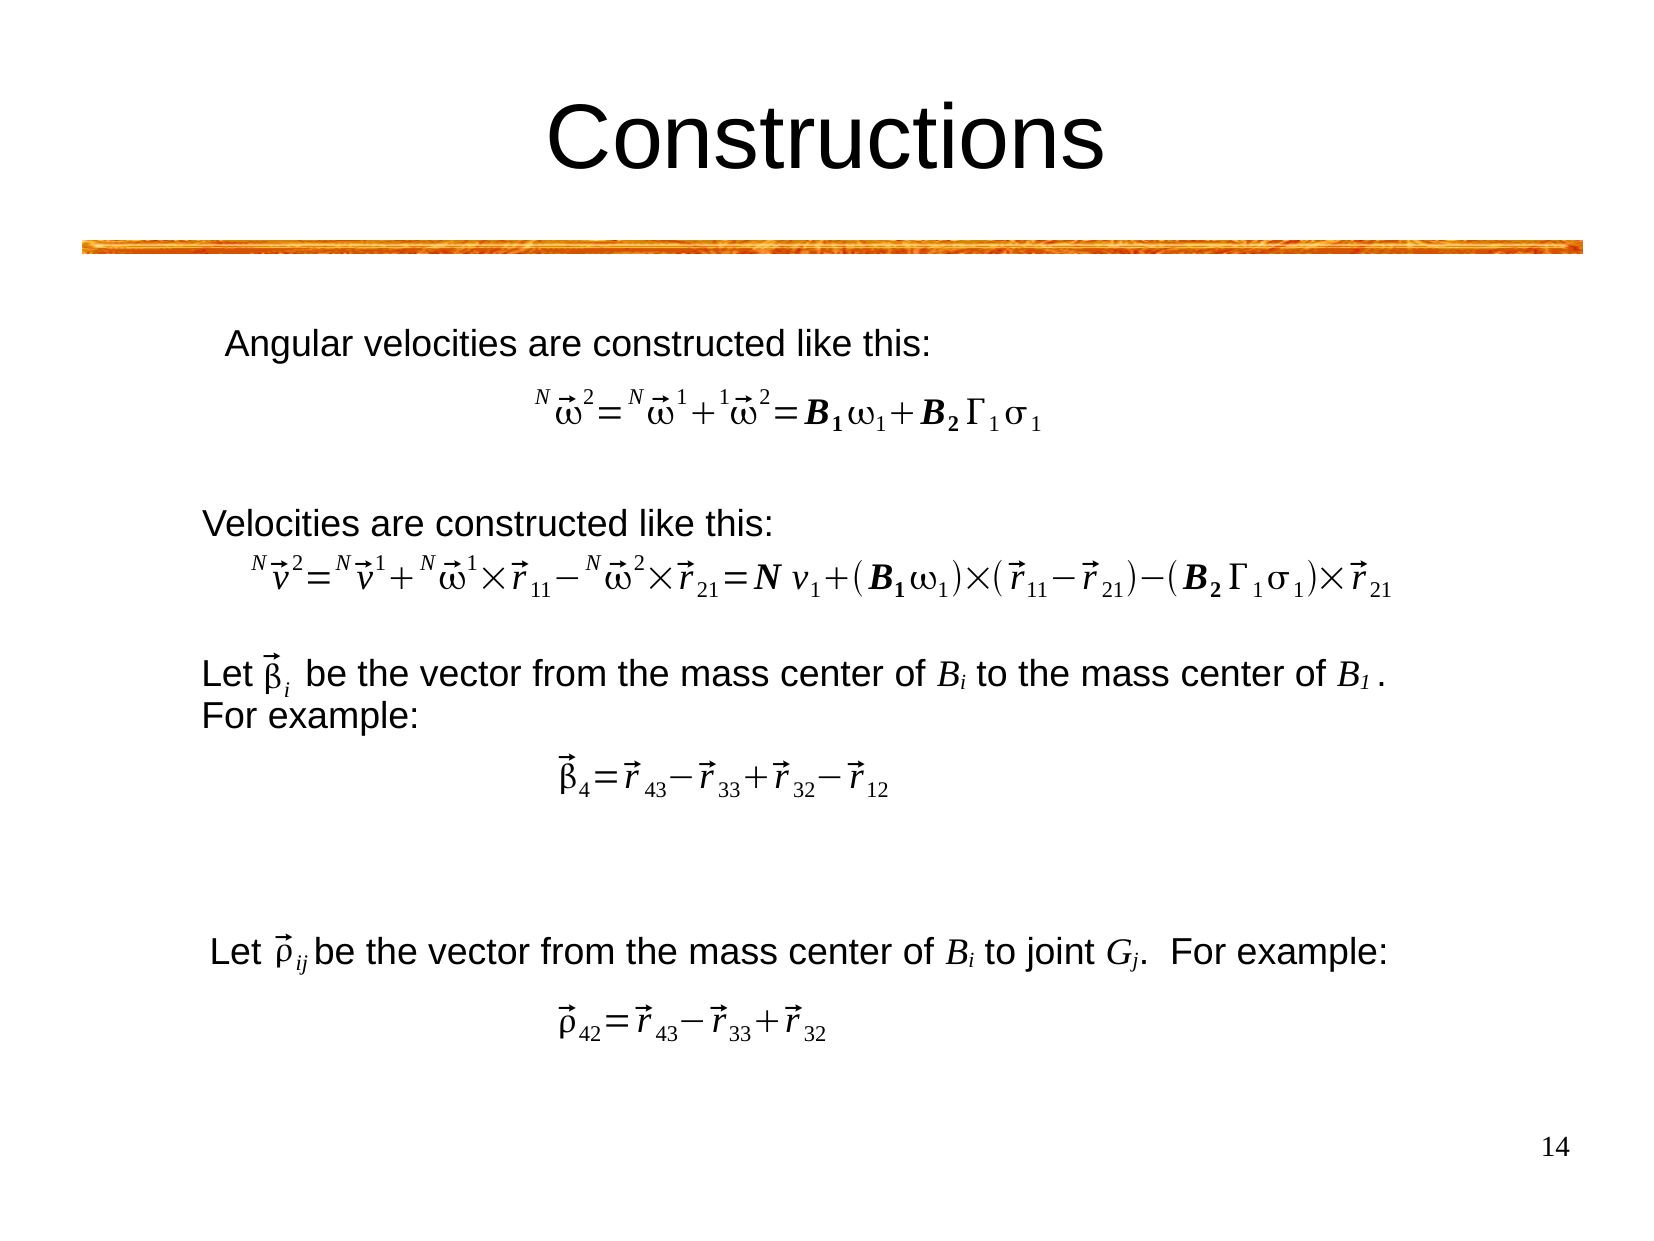

# Constructions
Angular velocities are constructed like this:
Velocities are constructed like this:
Let be the vector from the mass center of Bi to the mass center of B1 .
For example:
Let be the vector from the mass center of Bi to joint Gj. For example:
14